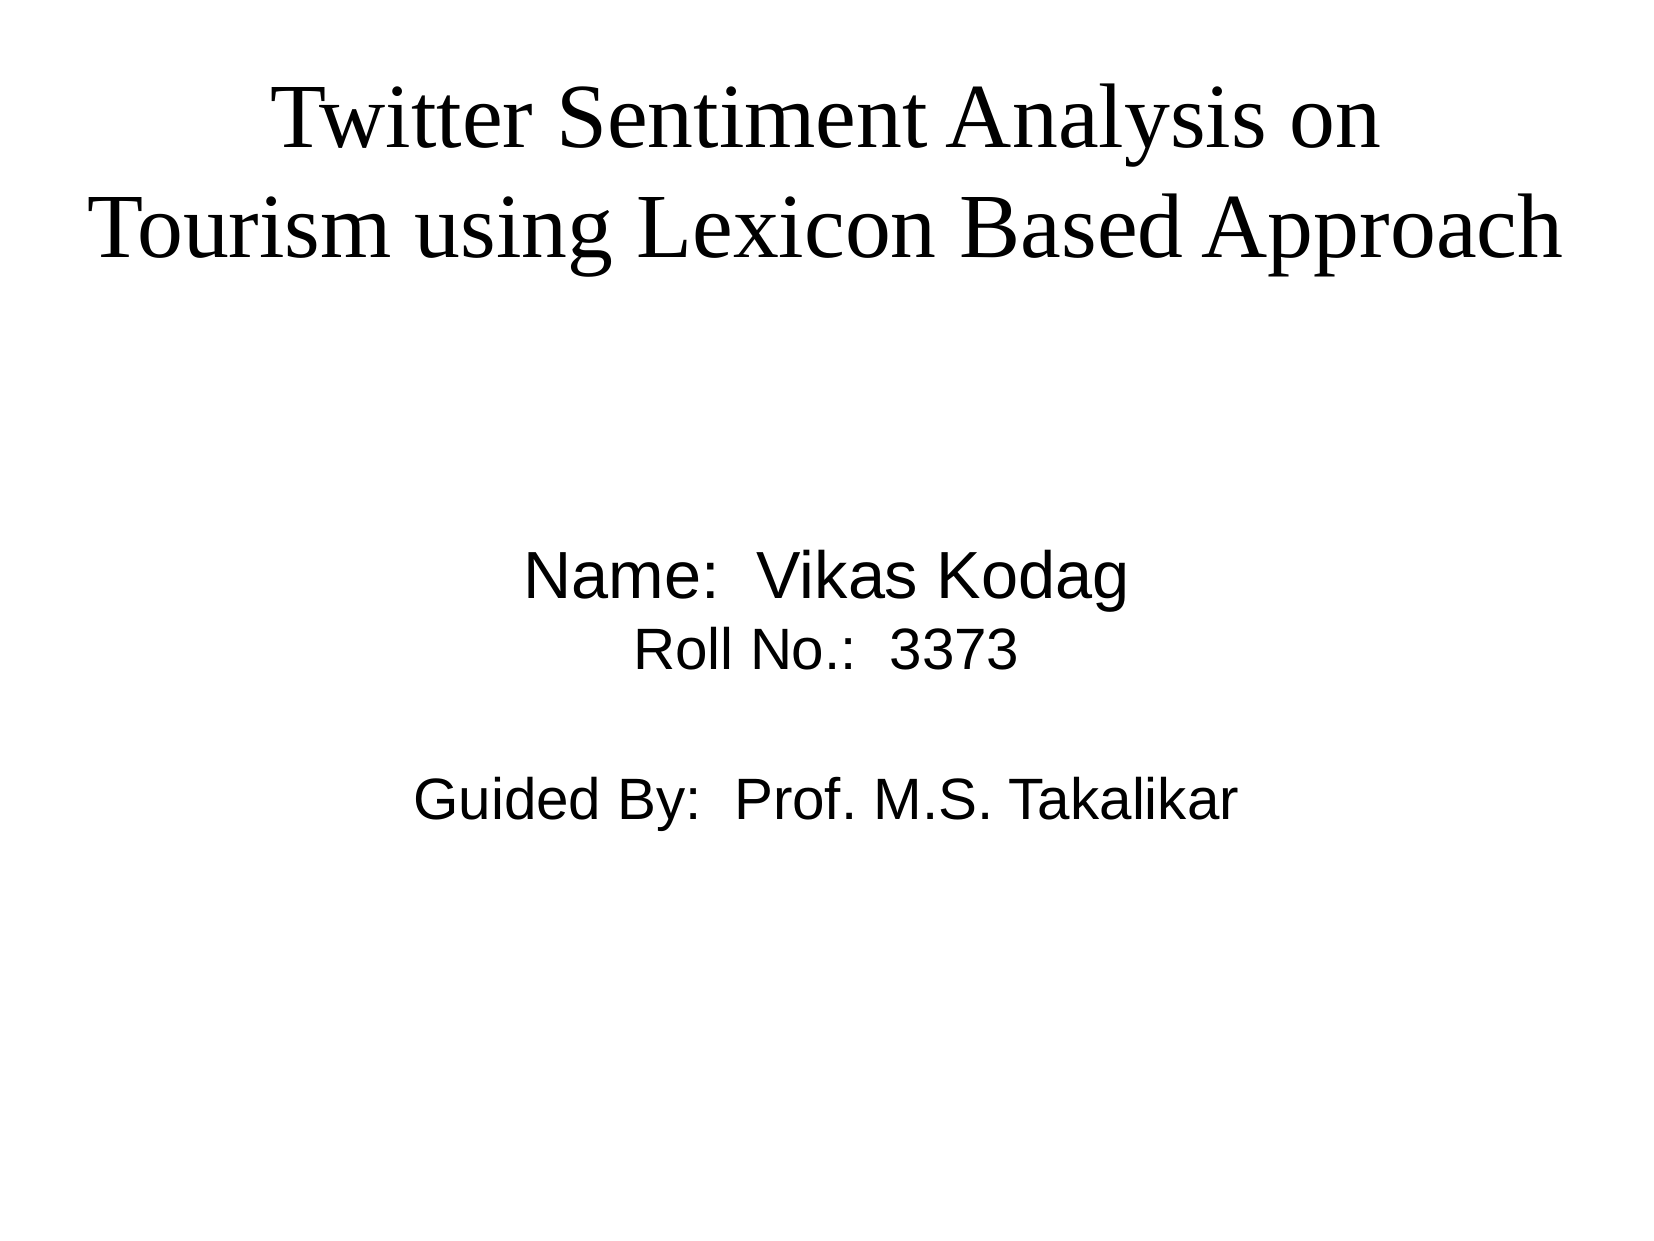

Twitter Sentiment Analysis on
Tourism using Lexicon Based Approach
Name: Vikas Kodag
Roll No.: 3373
Guided By: Prof. M.S. Takalikar